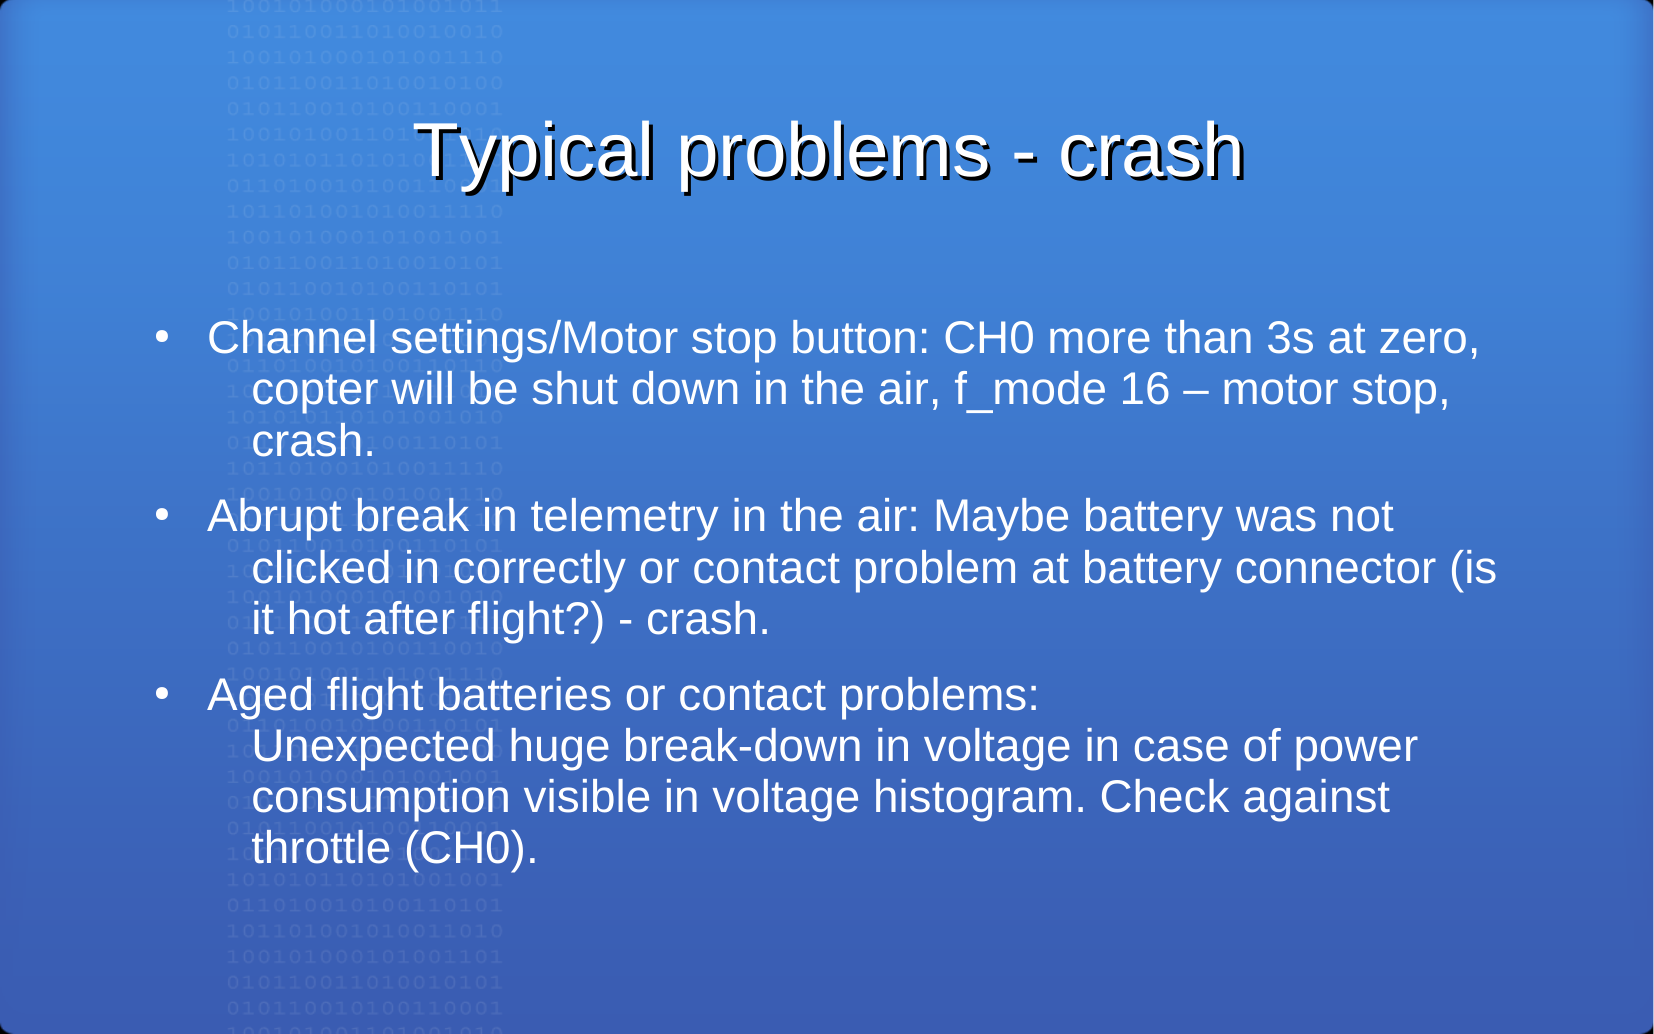

# Typical problems - crash
Channel settings/Motor stop button: CH0 more than 3s at zero, copter will be shut down in the air, f_mode 16 – motor stop, crash.
Abrupt break in telemetry in the air: Maybe battery was not clicked in correctly or contact problem at battery connector (is it hot after flight?) - crash.
Aged flight batteries or contact problems:
Unexpected huge break-down in voltage in case of power consumption visible in voltage histogram. Check against throttle (CH0).